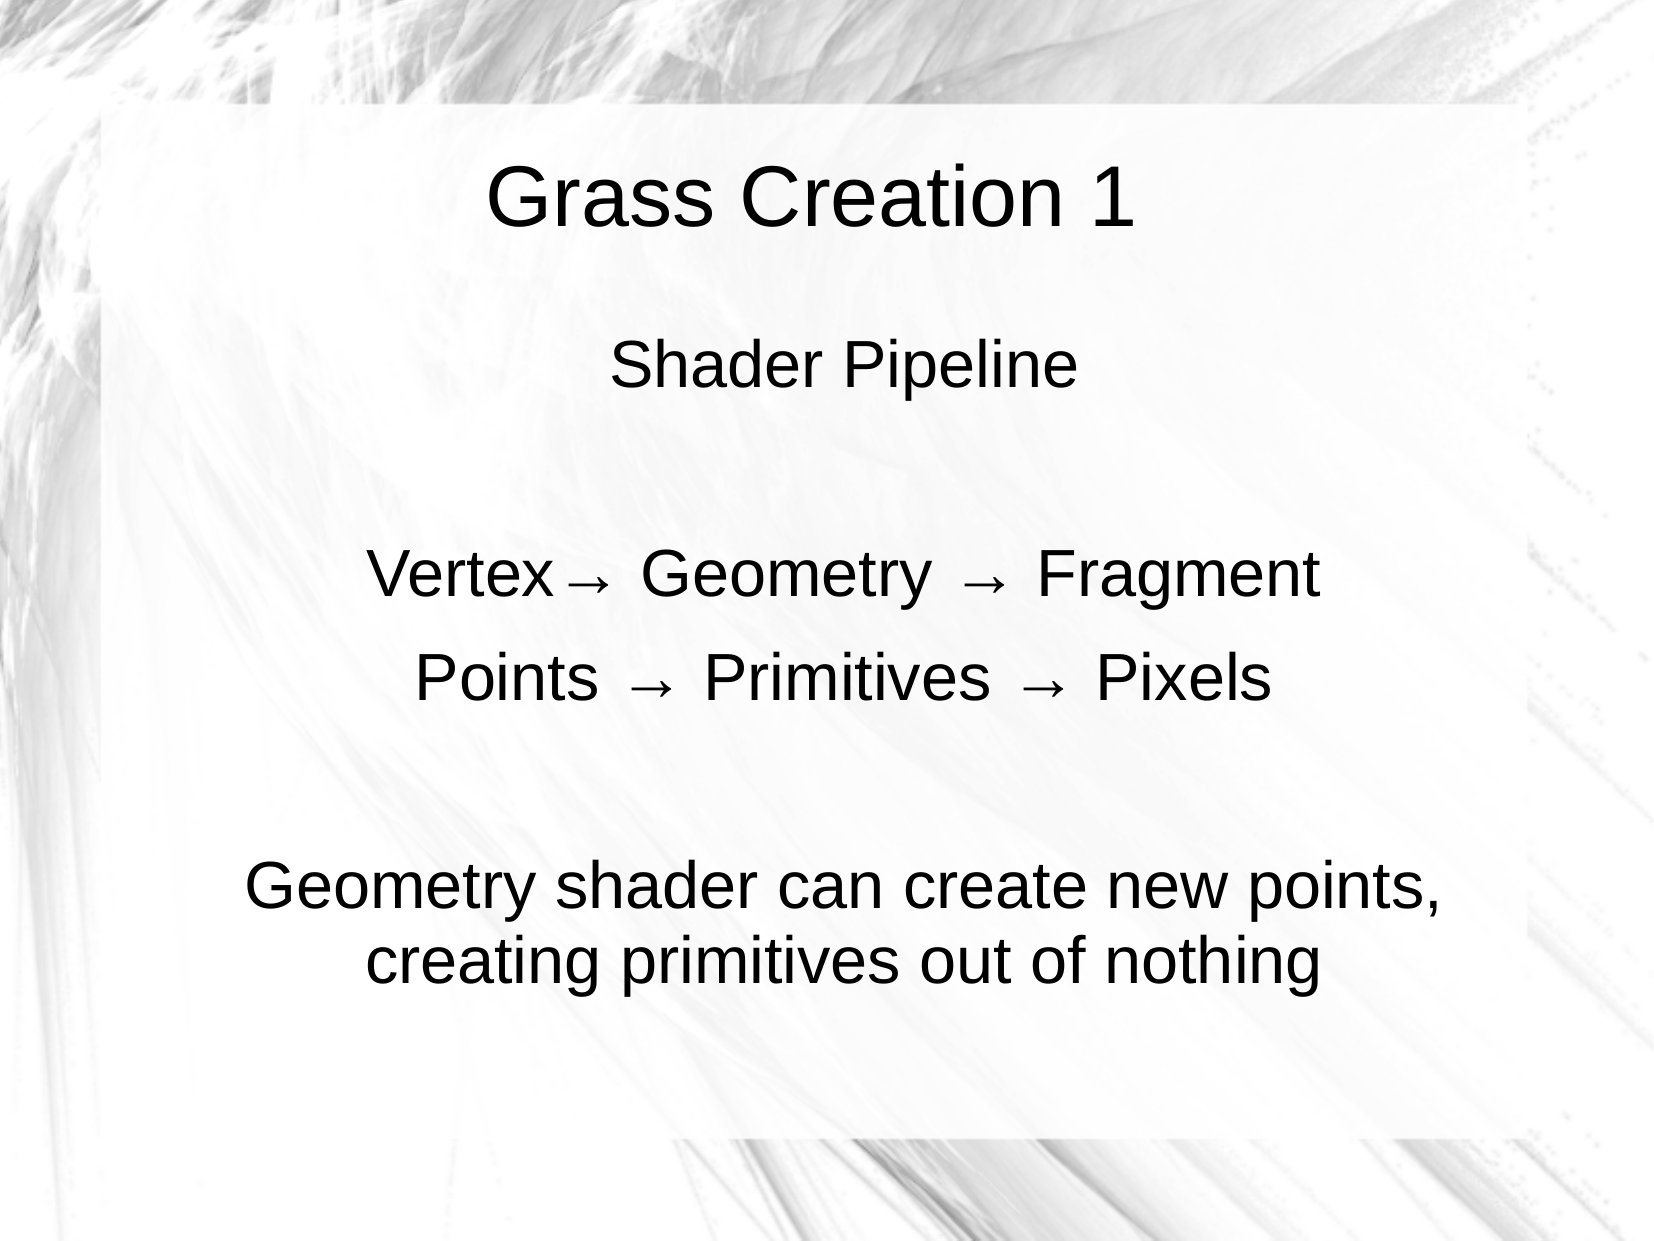

Grass Creation 1
Shader Pipeline
Vertex→ Geometry → Fragment
Points → Primitives → Pixels
Geometry shader can create new points, creating primitives out of nothing